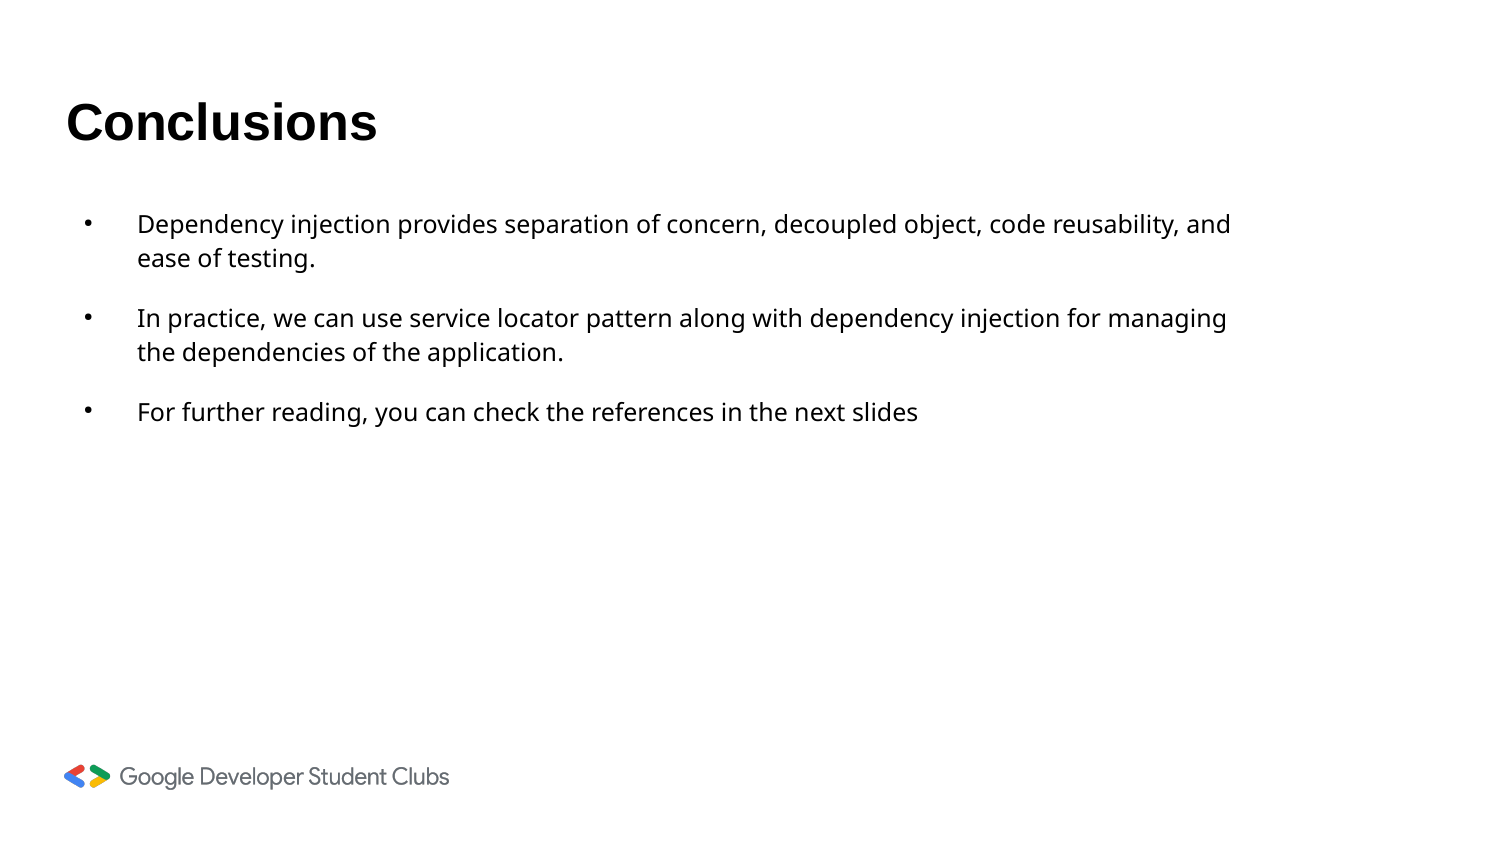

# Conclusions
Dependency injection provides separation of concern, decoupled object, code reusability, and ease of testing.
In practice, we can use service locator pattern along with dependency injection for managing the dependencies of the application.
For further reading, you can check the references in the next slides